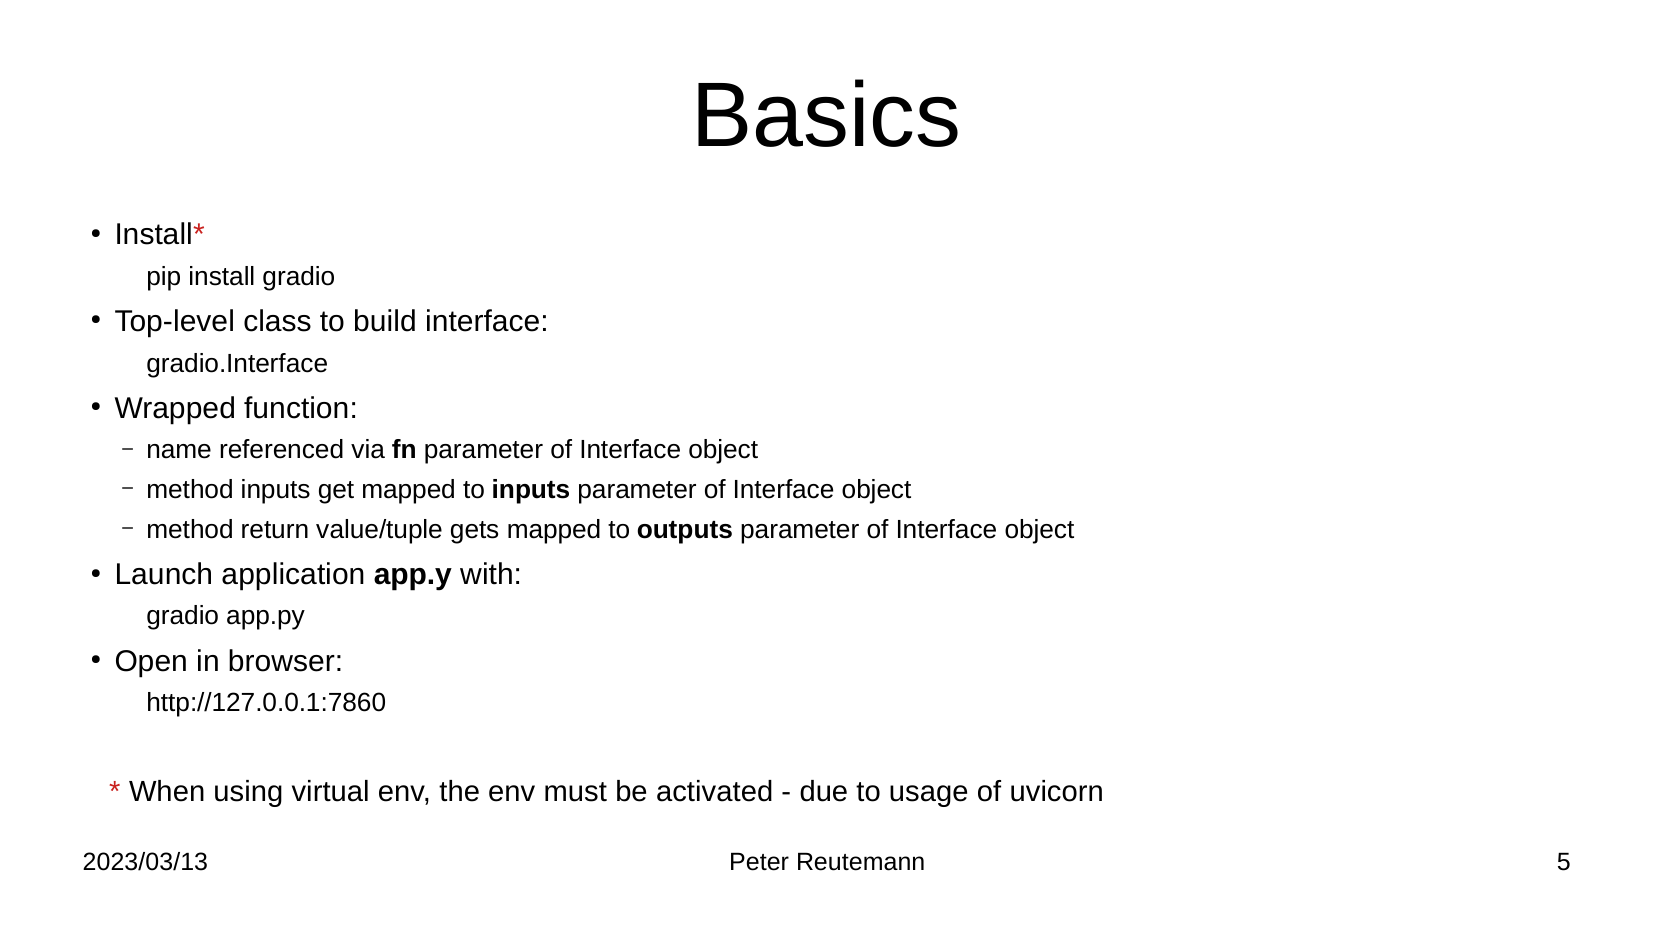

# Basics
Install*
pip install gradio
Top-level class to build interface:
gradio.Interface
Wrapped function:
name referenced via fn parameter of Interface object
method inputs get mapped to inputs parameter of Interface object
method return value/tuple gets mapped to outputs parameter of Interface object
Launch application app.y with:
gradio app.py
Open in browser:
http://127.0.0.1:7860
* When using virtual env, the env must be activated - due to usage of uvicorn
2023/03/13
Peter Reutemann
5